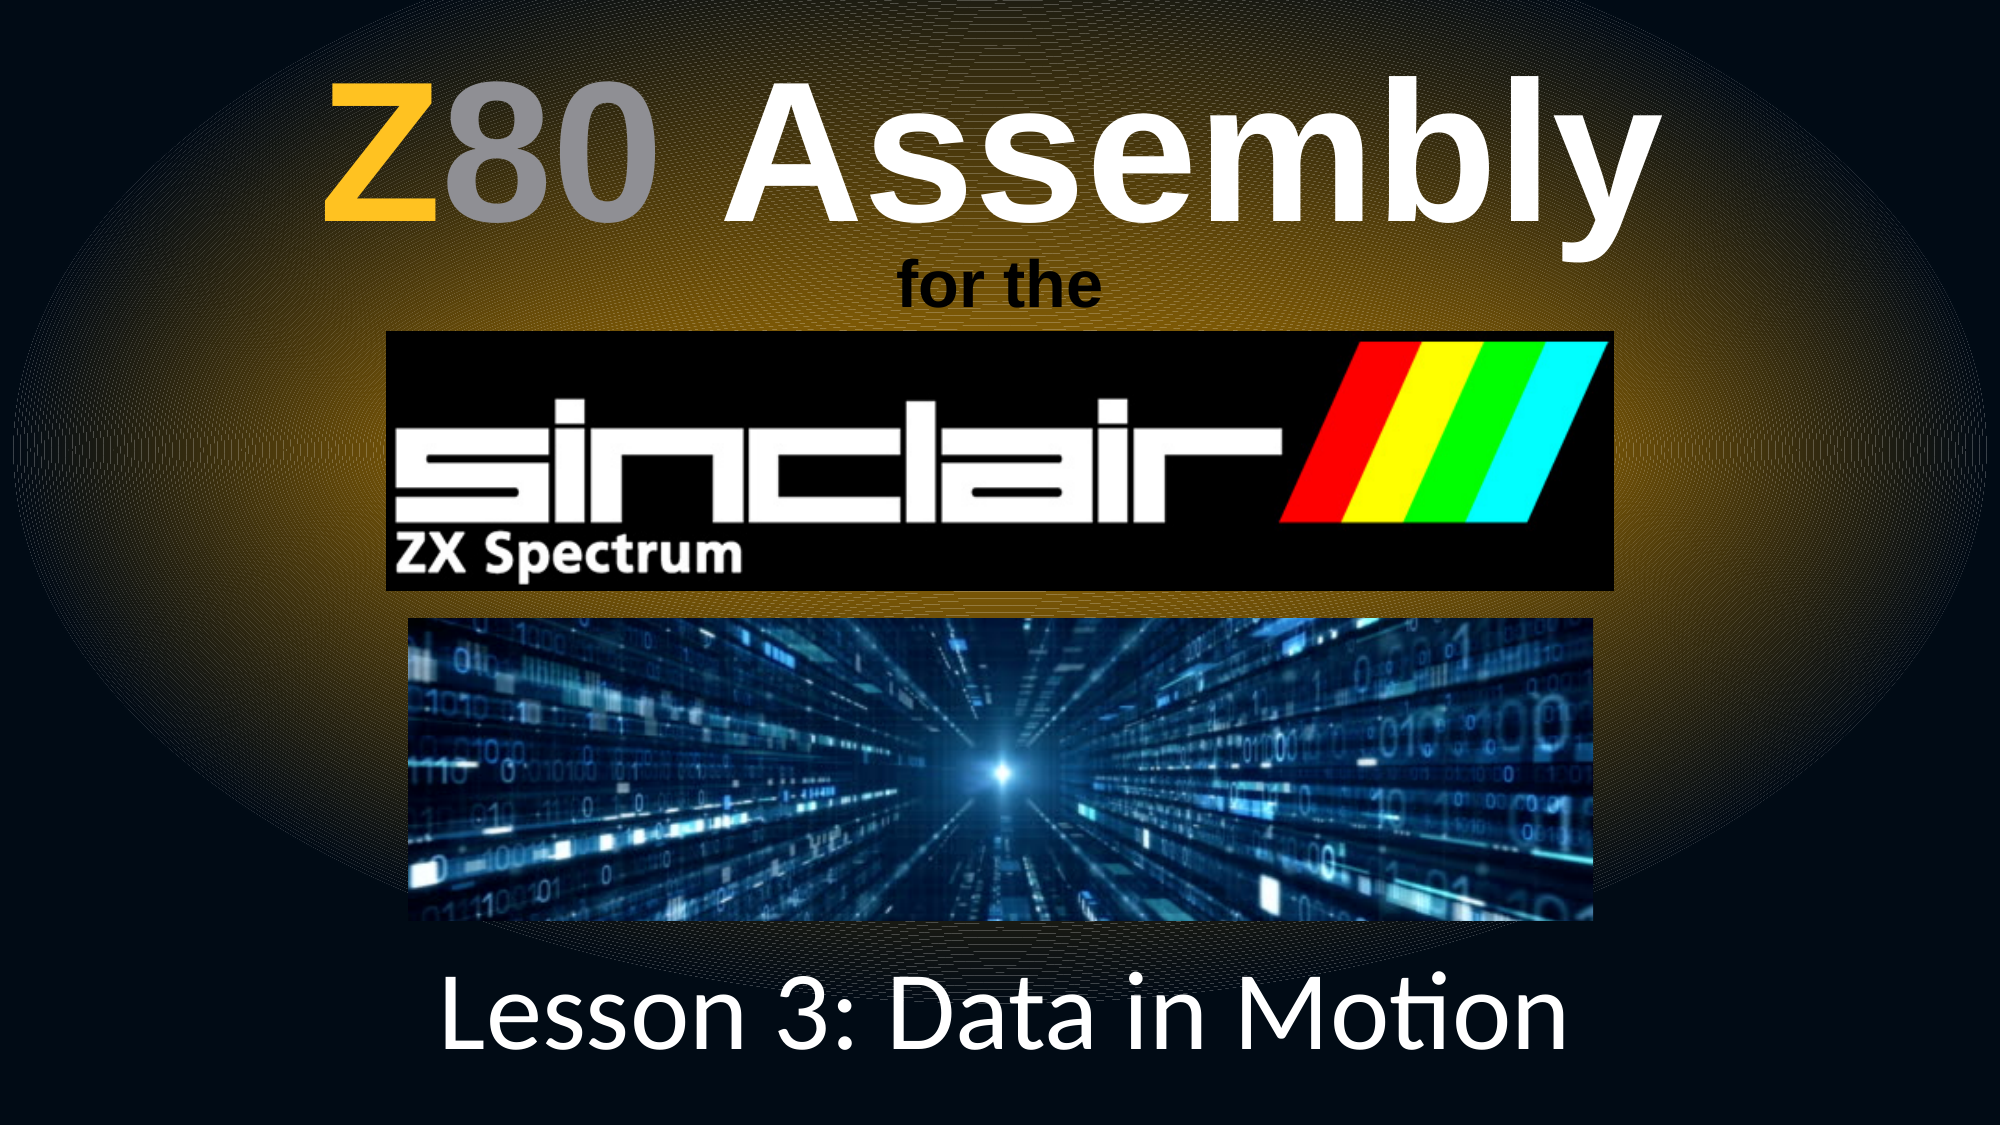

Z80 Assembly
for the
# Lesson 3: Data in Motion